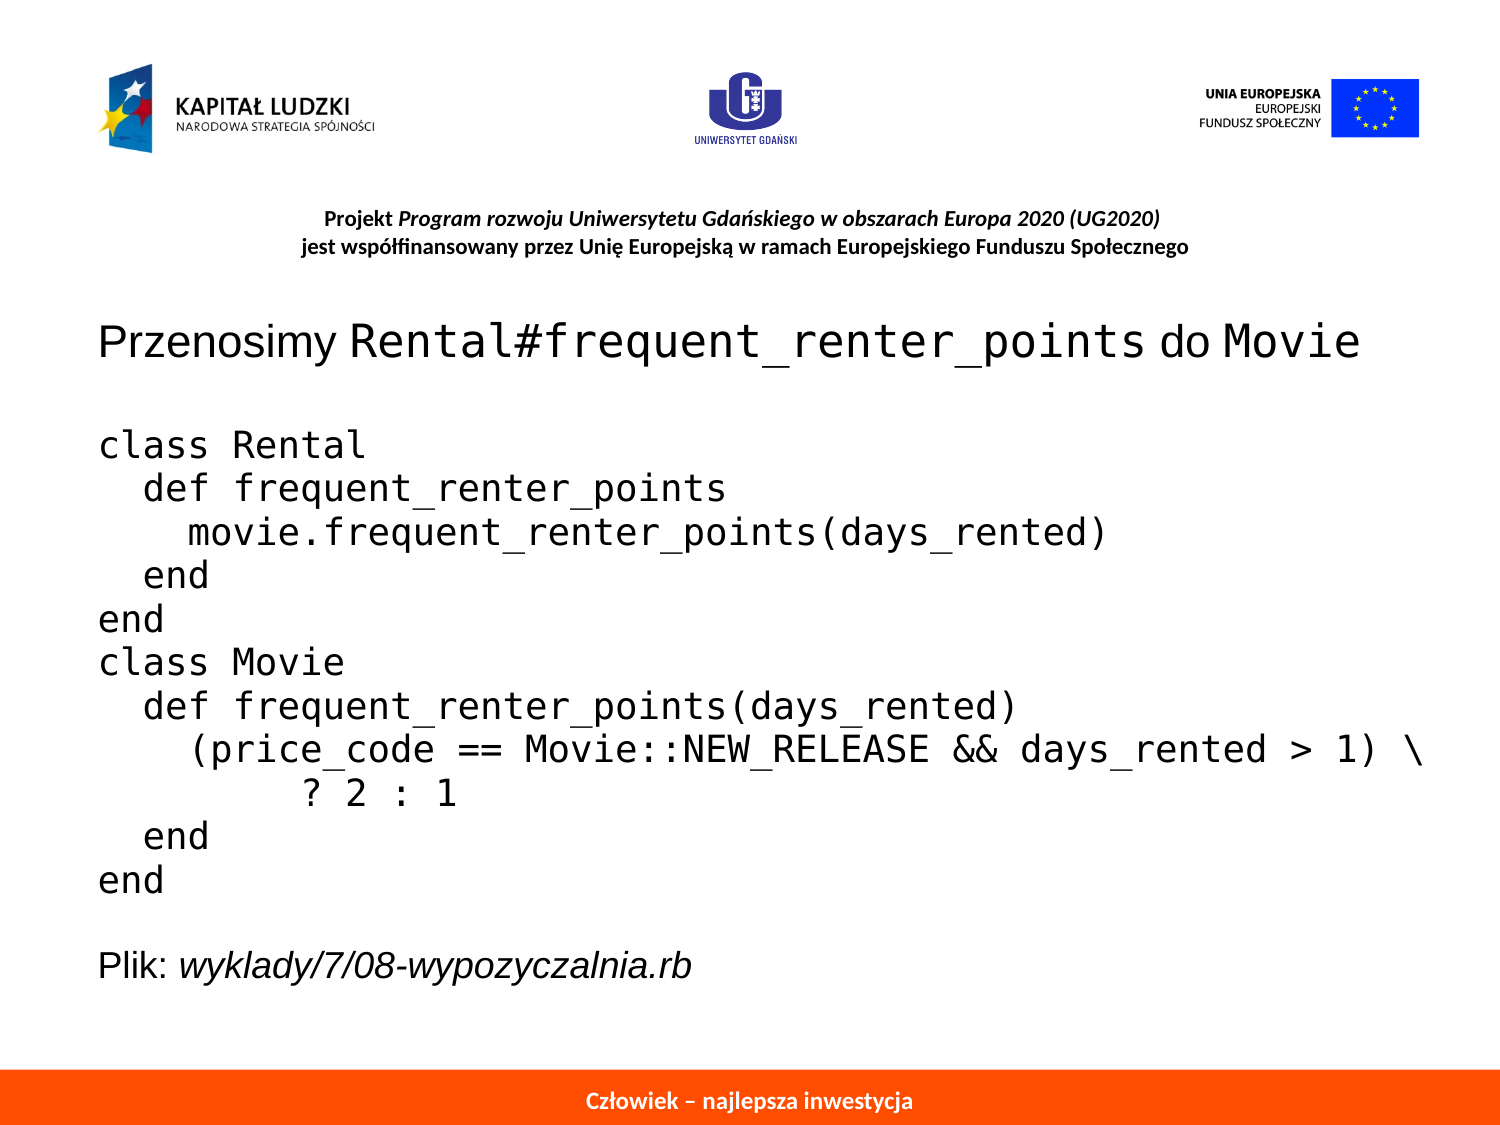

Projekt Program rozwoju Uniwersytetu Gdańskiego w obszarach Europa 2020 (UG2020)
jest współfinansowany przez Unię Europejską w ramach Europejskiego Funduszu Społecznego
Przenosimy Rental#frequent_renter_points do Movie
class Rental
 def frequent_renter_points
 movie.frequent_renter_points(days_rented)
 end
end
class Movie
 def frequent_renter_points(days_rented)
 (price_code == Movie::NEW_RELEASE && days_rented > 1) \
 ? 2 : 1
 end
end
Plik: wyklady/7/08-wypozyczalnia.rb
Człowiek – najlepsza inwestycja